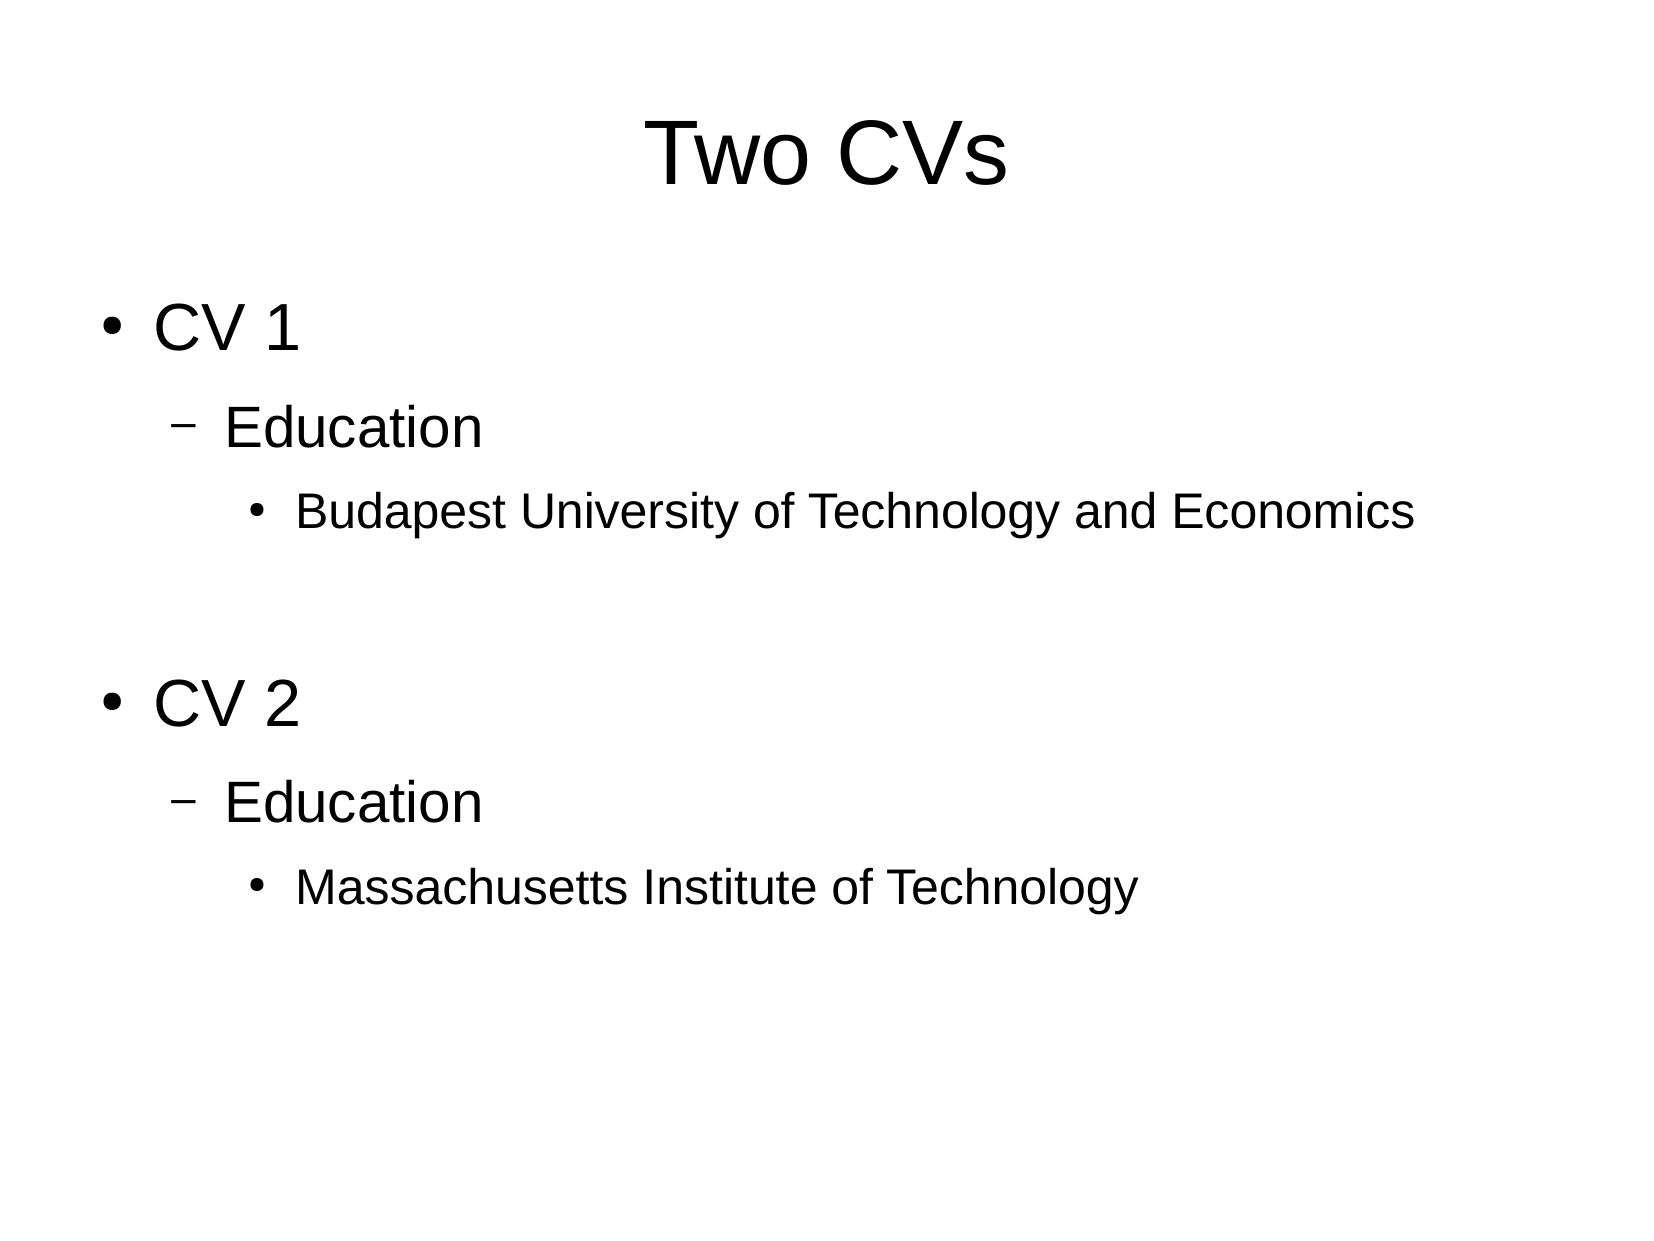

# Two CVs
CV 1
Education
Budapest University of Technology and Economics
CV 2
Education
Massachusetts Institute of Technology